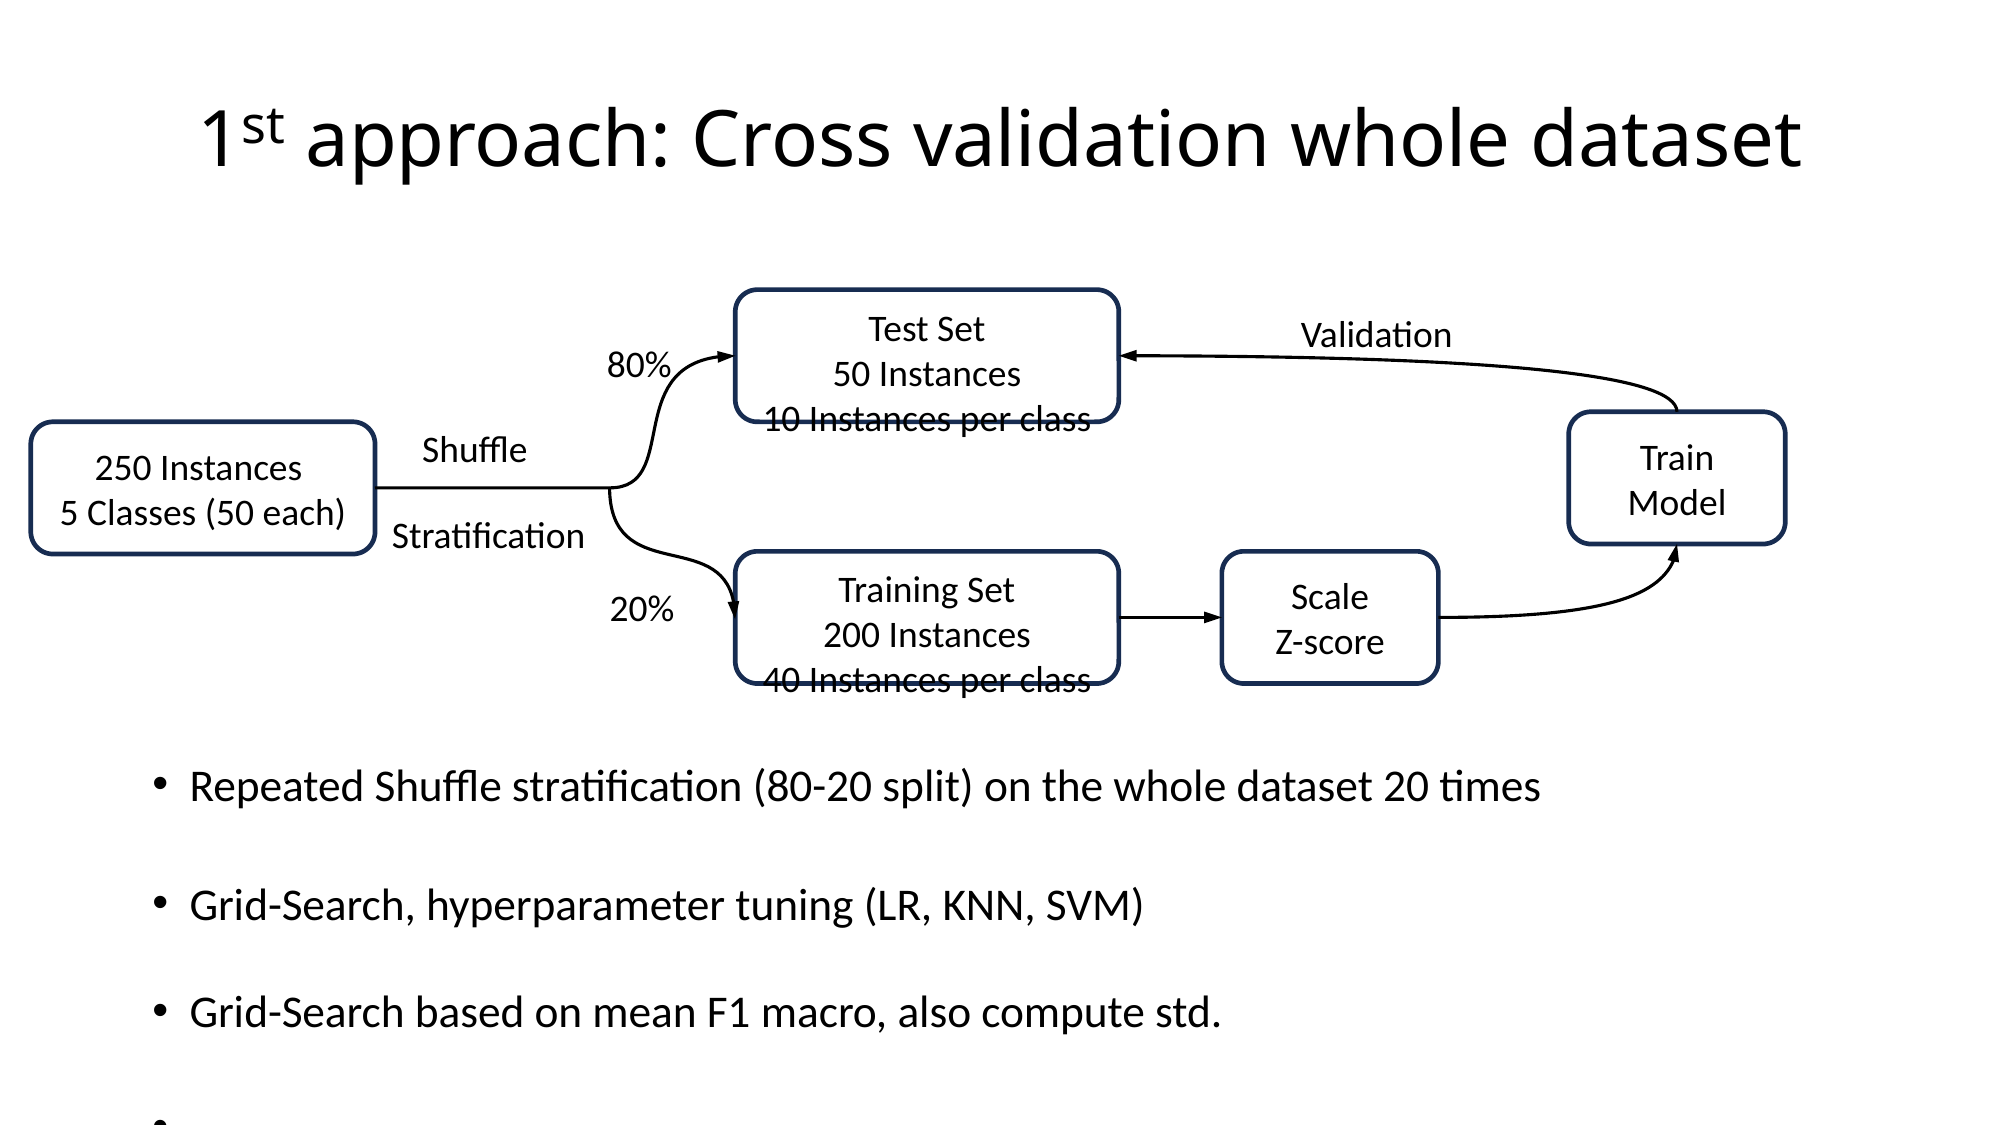

# 1st approach: Cross validation whole dataset
Test Set
50 Instances
10 Instances per class
Validation
80%
Train Model
Shuffle
250 Instances
5 Classes (50 each)
Stratification
Training Set
200 Instances
40 Instances per class
Scale
Z-score
20%
Repeated Shuffle stratification (80-20 split) on the whole dataset 20 times
Grid-Search, hyperparameter tuning (LR, KNN, SVM)
Grid-Search based on mean F1 macro, also compute std.